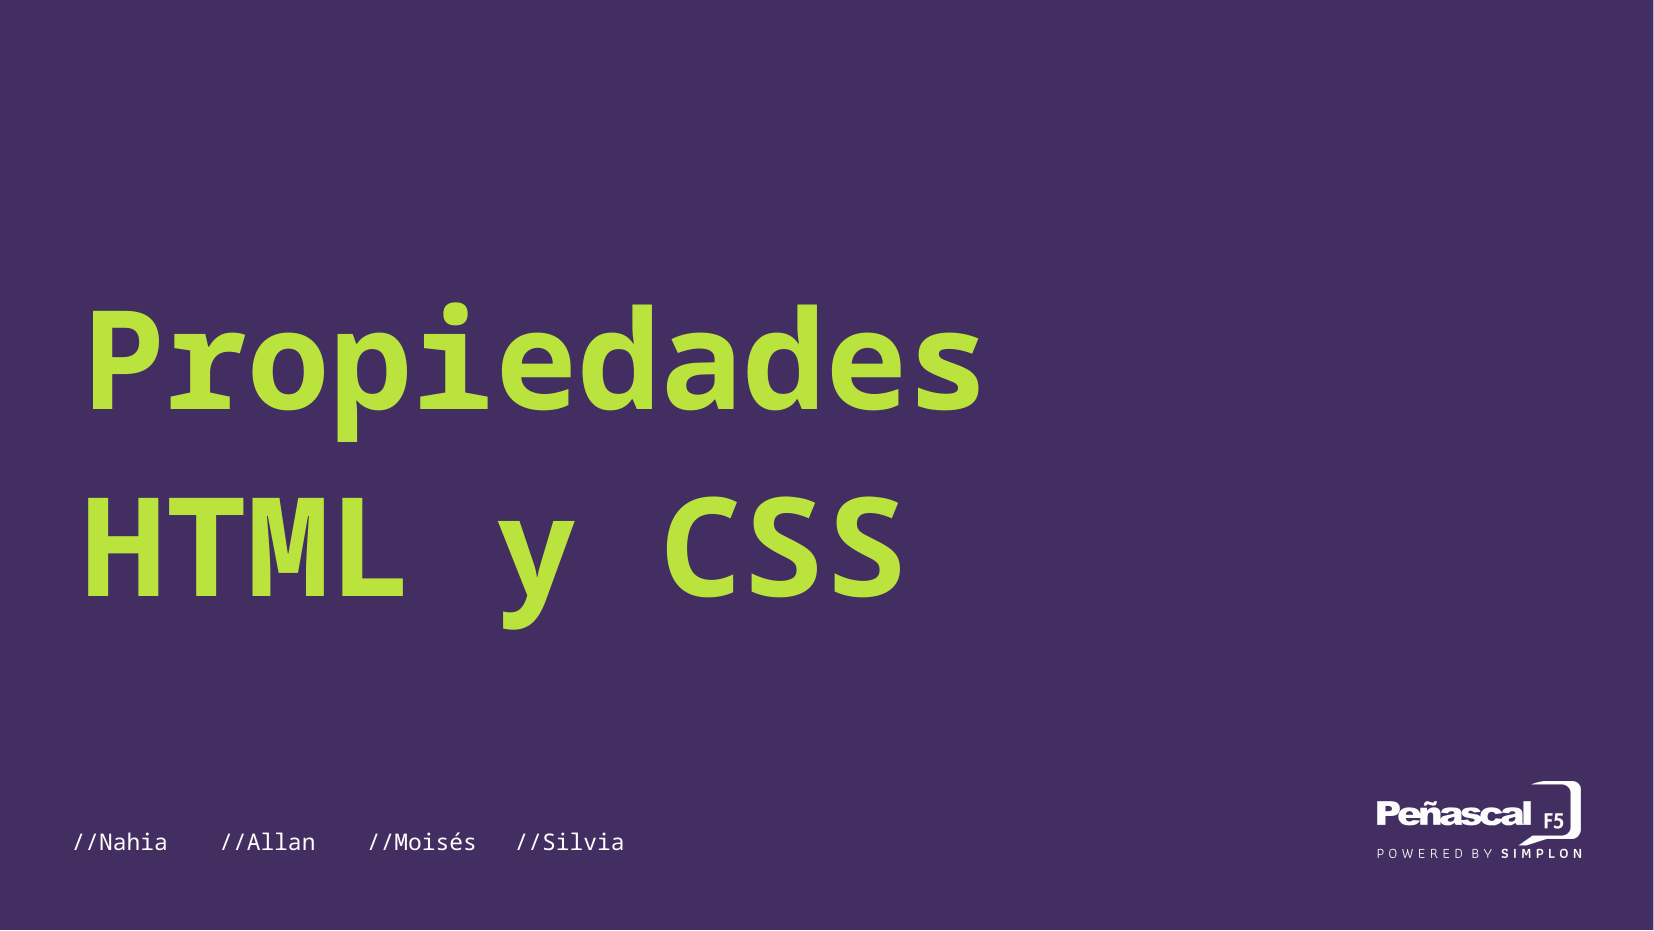

# Propiedades HTML y CSS
//Nahia	//Allan	//Moisés	//Silvia